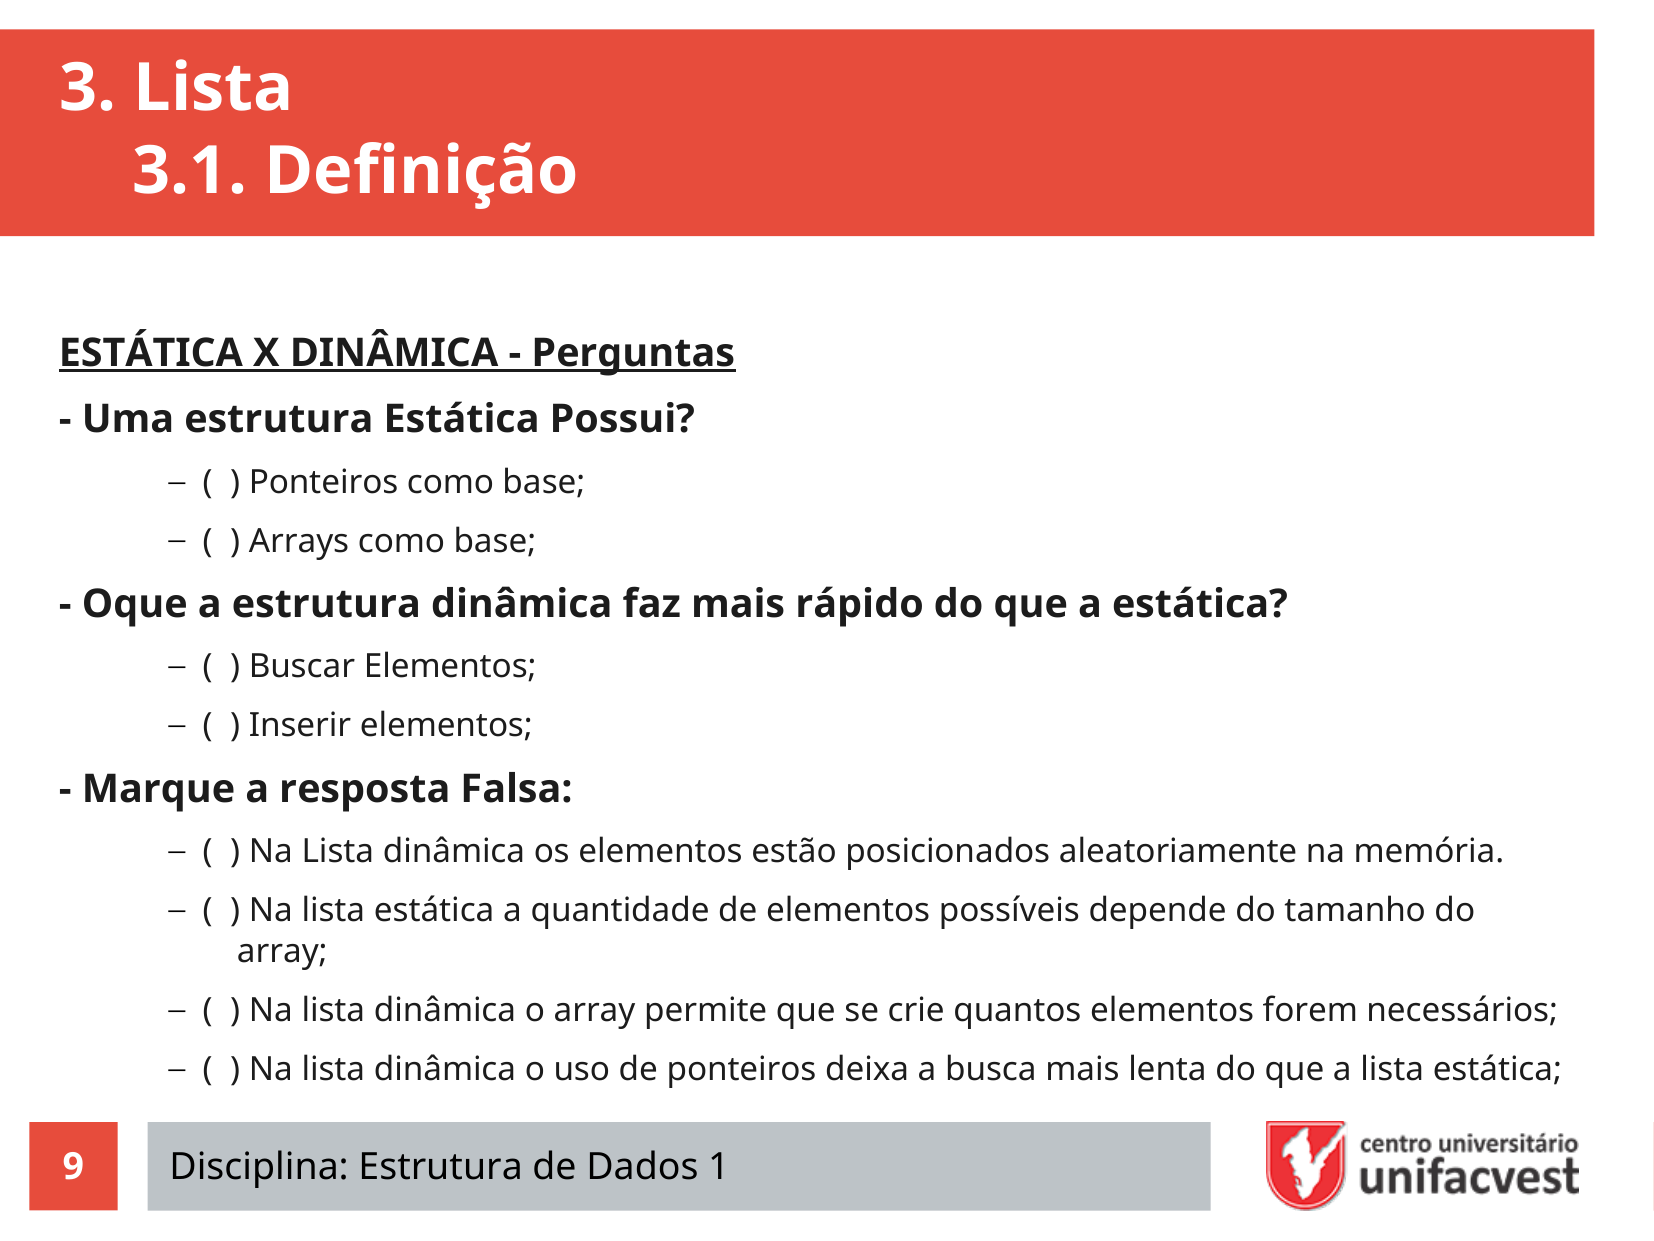

# 3. Lista 3.1. Definição
ESTÁTICA X DINÂMICA - Perguntas
- Uma estrutura Estática Possui?
( ) Ponteiros como base;
( ) Arrays como base;
- Oque a estrutura dinâmica faz mais rápido do que a estática?
( ) Buscar Elementos;
( ) Inserir elementos;
- Marque a resposta Falsa:
( ) Na Lista dinâmica os elementos estão posicionados aleatoriamente na memória.
( ) Na lista estática a quantidade de elementos possíveis depende do tamanho do array;
( ) Na lista dinâmica o array permite que se crie quantos elementos forem necessários;
( ) Na lista dinâmica o uso de ponteiros deixa a busca mais lenta do que a lista estática;
9
Disciplina: Estrutura de Dados 1